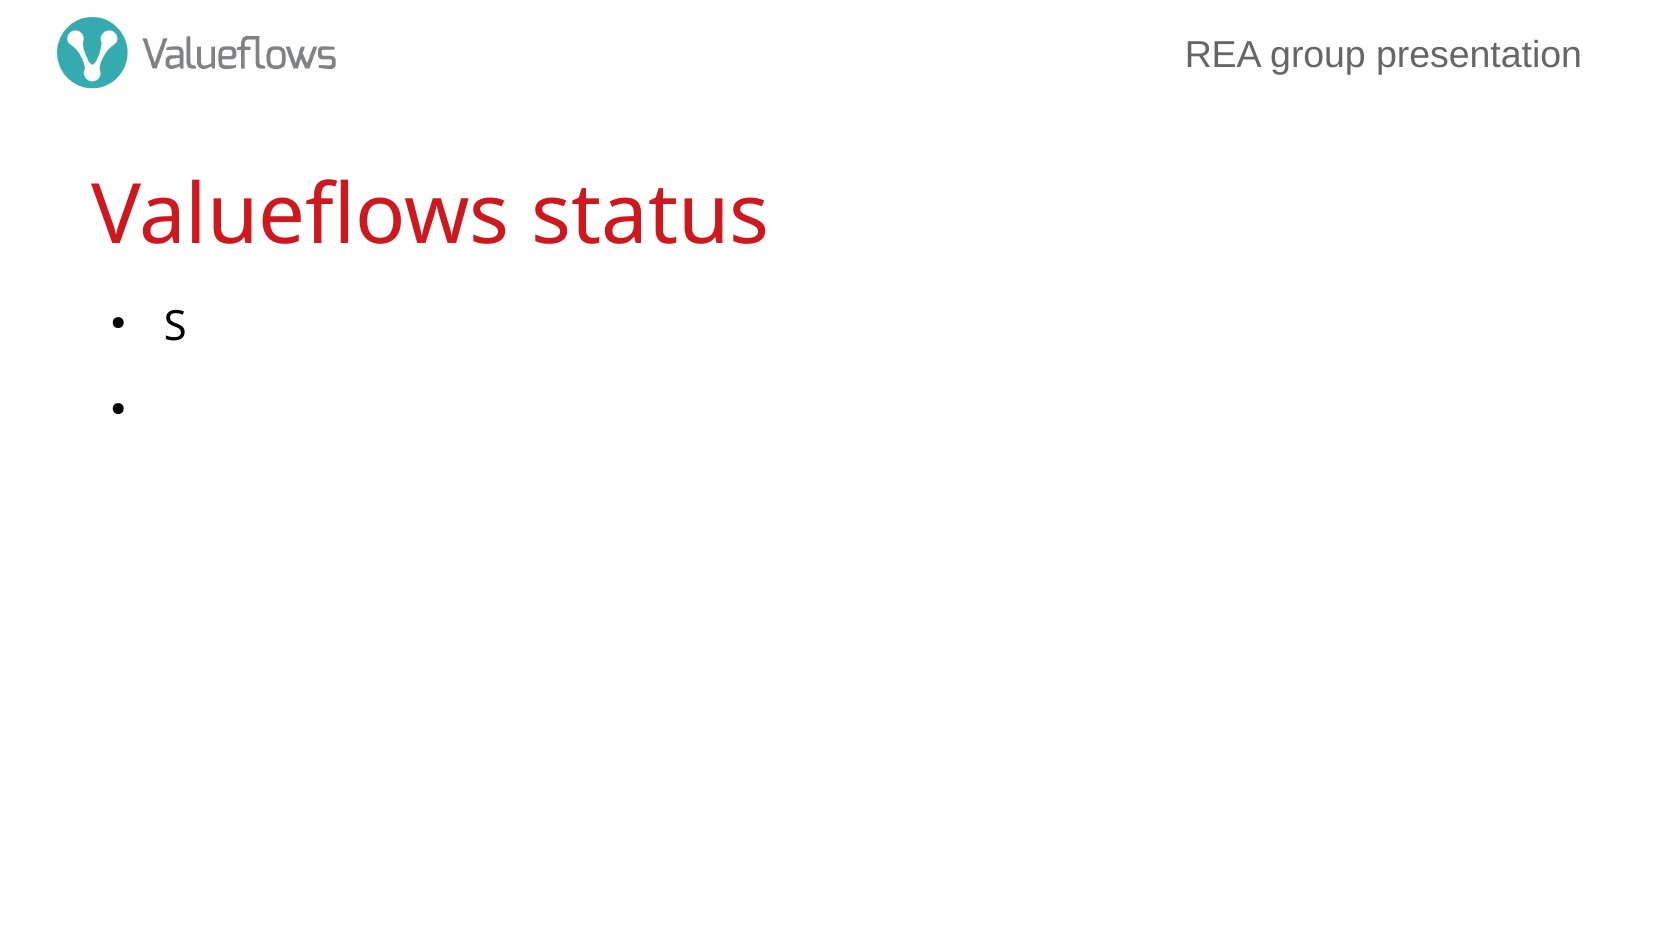

REA group presentation
Valueflows status
# S